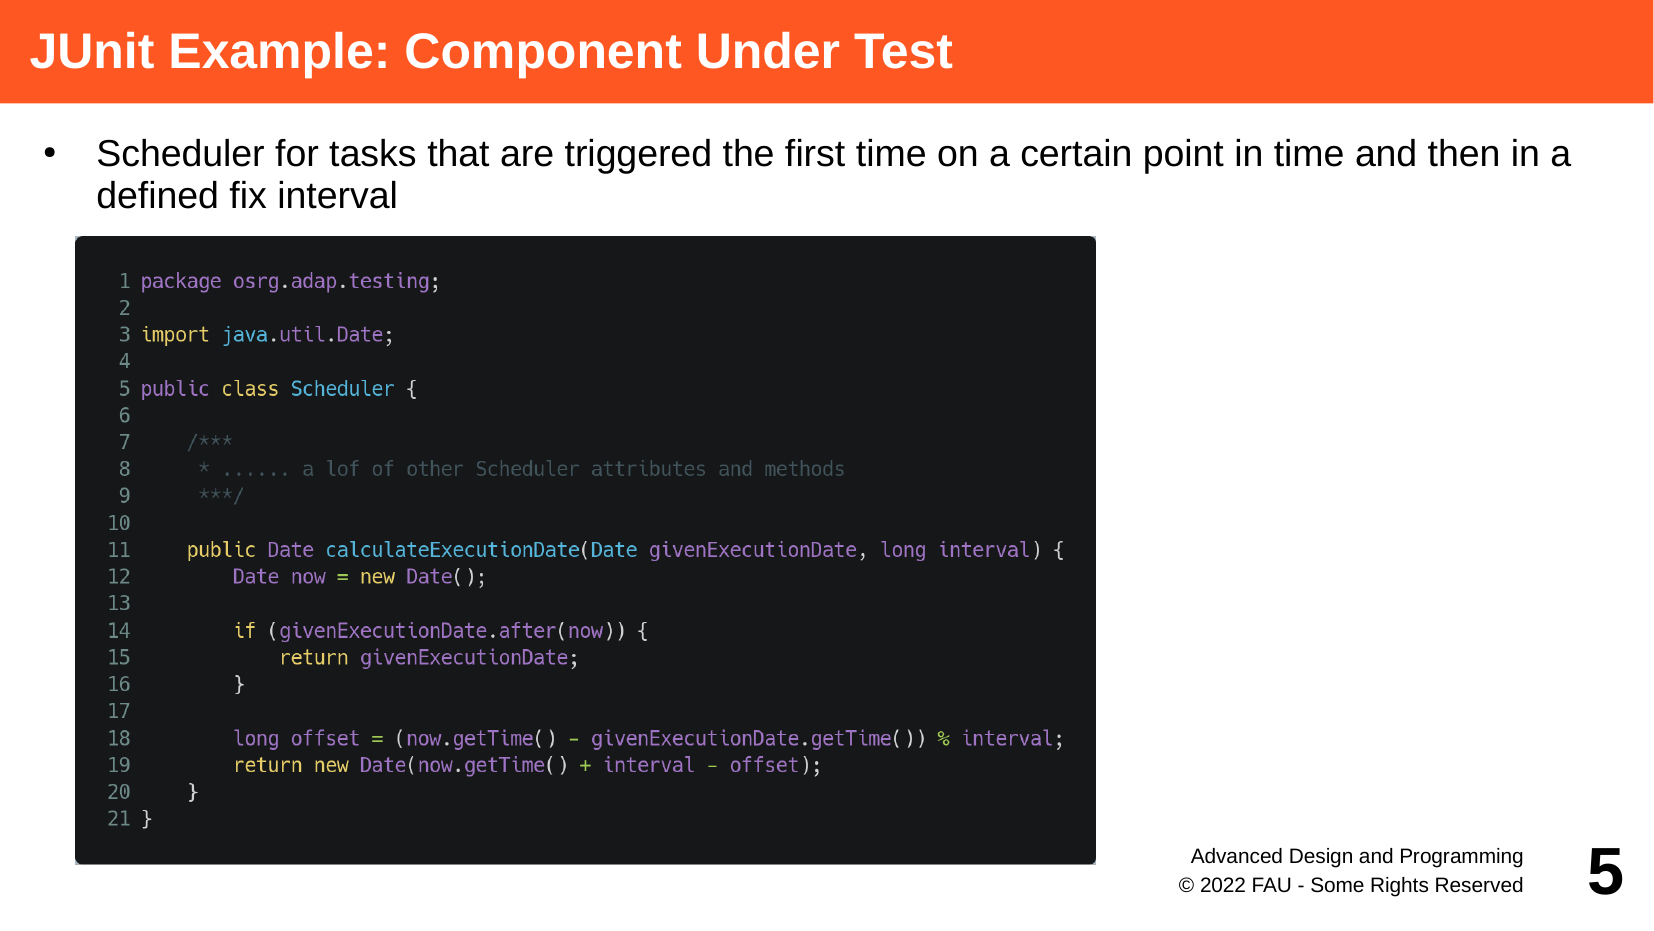

# JUnit Example: Component Under Test
Scheduler for tasks that are triggered the first time on a certain point in time and then in a defined fix interval
Advanced Design and Programming
5
© 2022 FAU - Some Rights Reserved